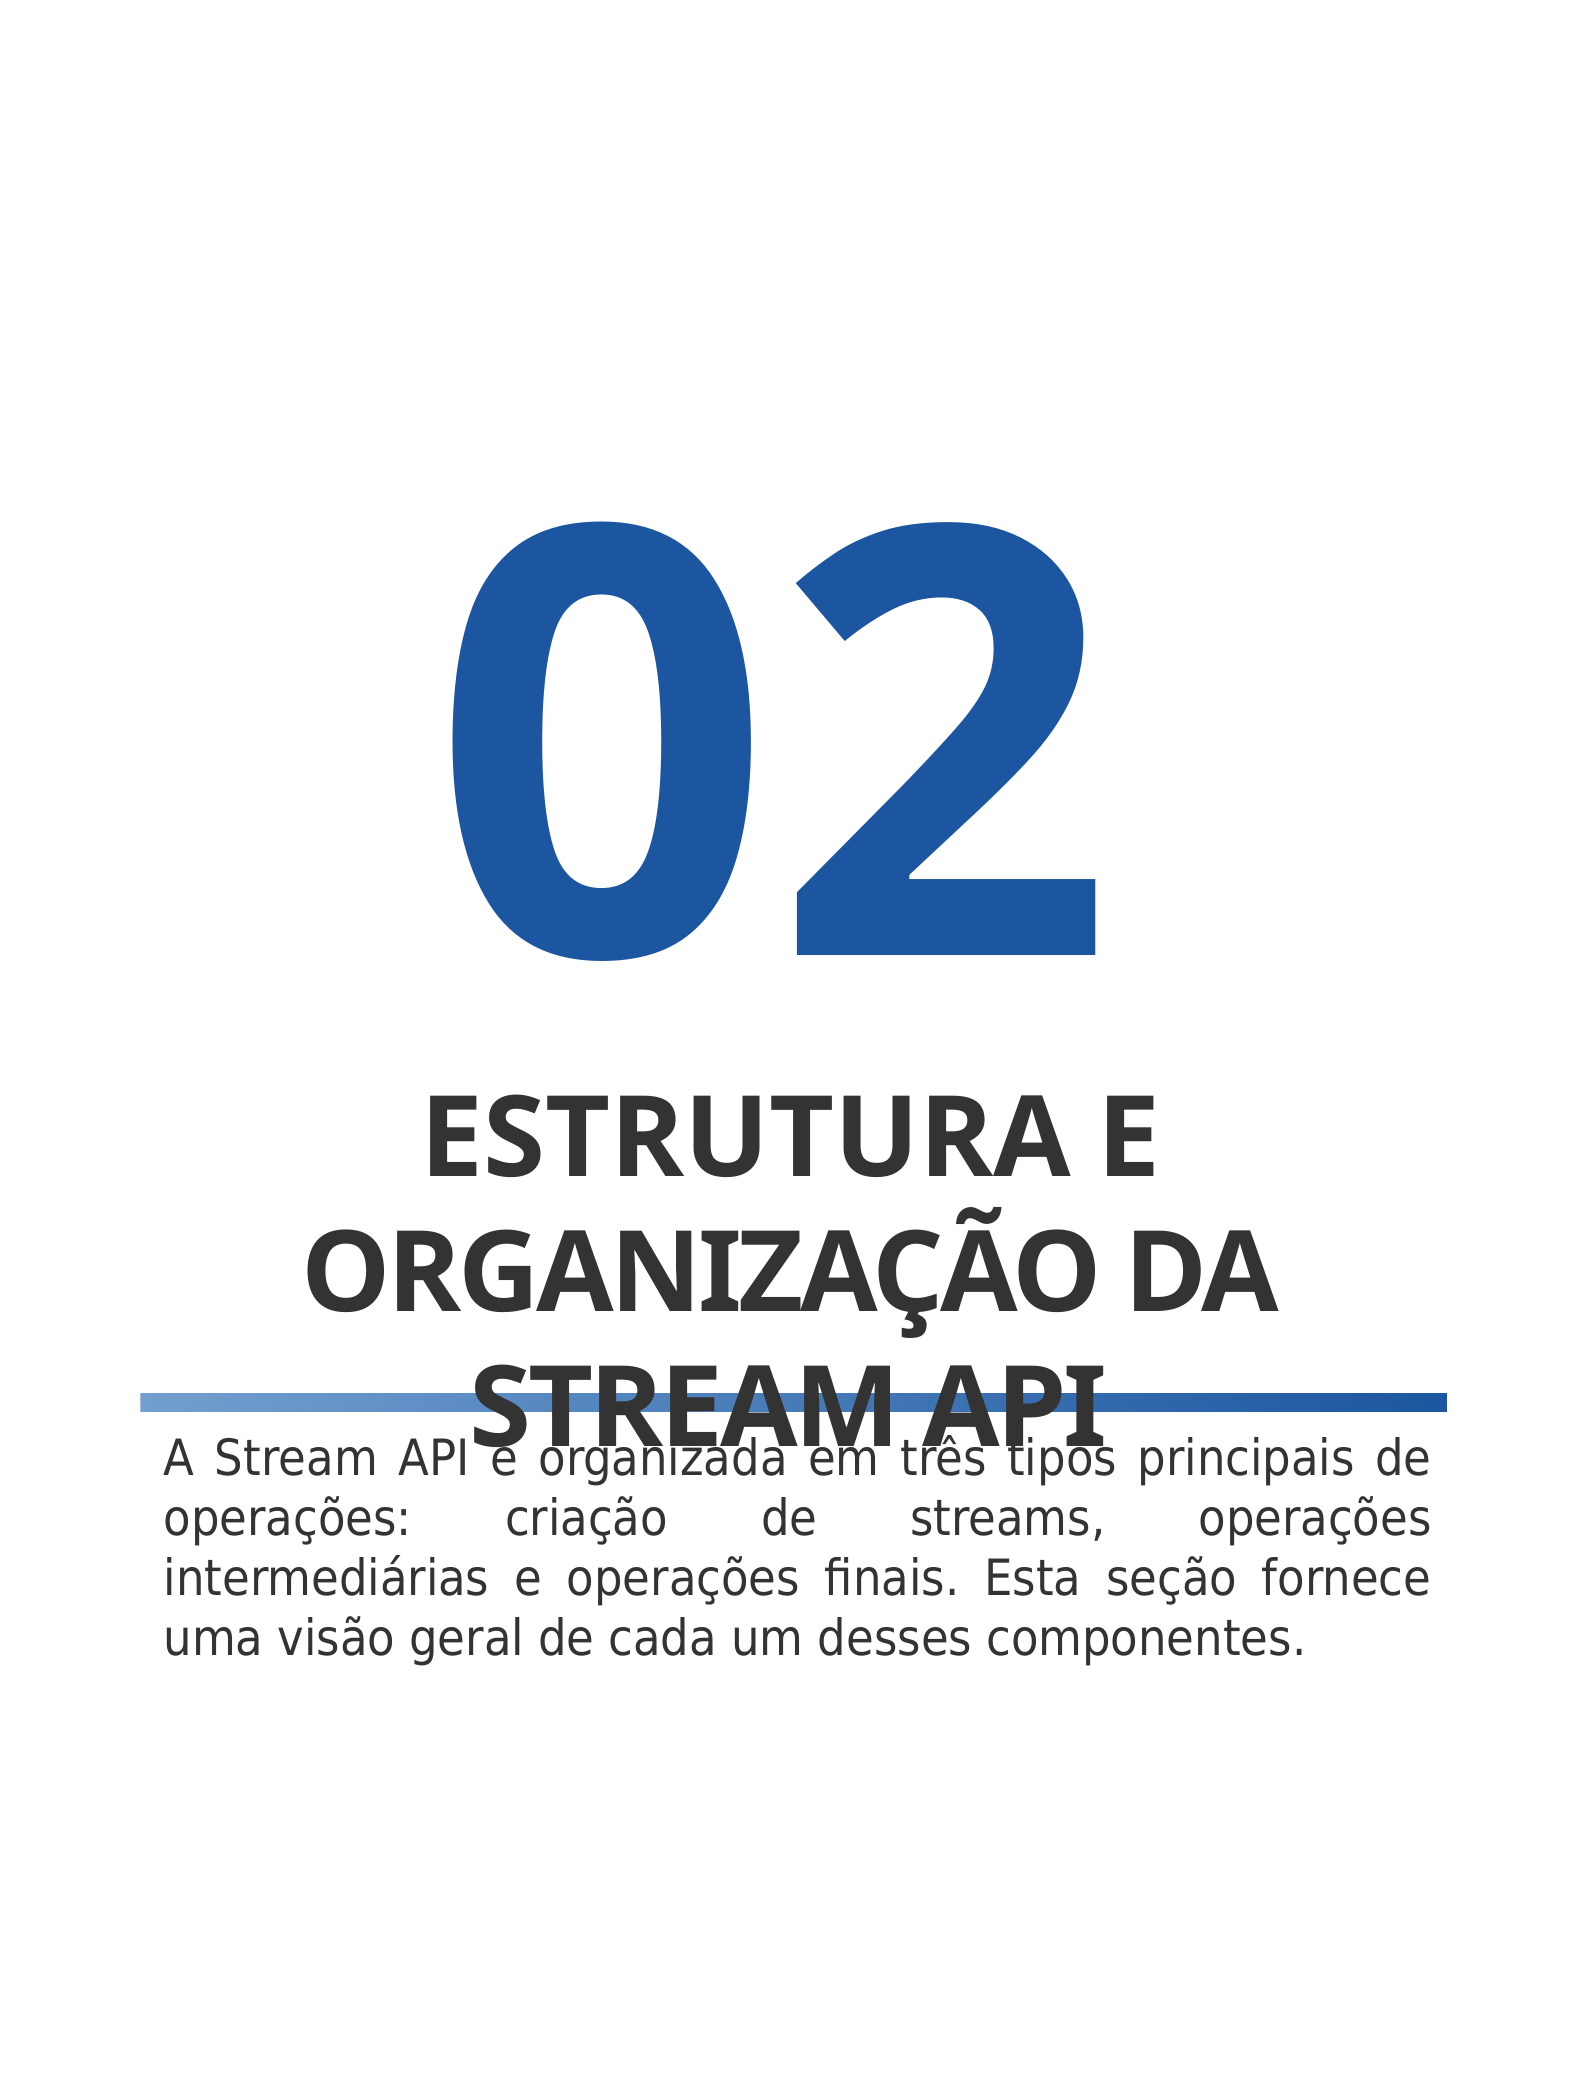

02
ESTRUTURA E ORGANIZAÇÃO DA STREAM API
A Stream API é organizada em três tipos principais de operações: criação de streams, operações intermediárias e operações finais. Esta seção fornece uma visão geral de cada um desses componentes.
STREAM API JAVA - EDER FONSECA
5